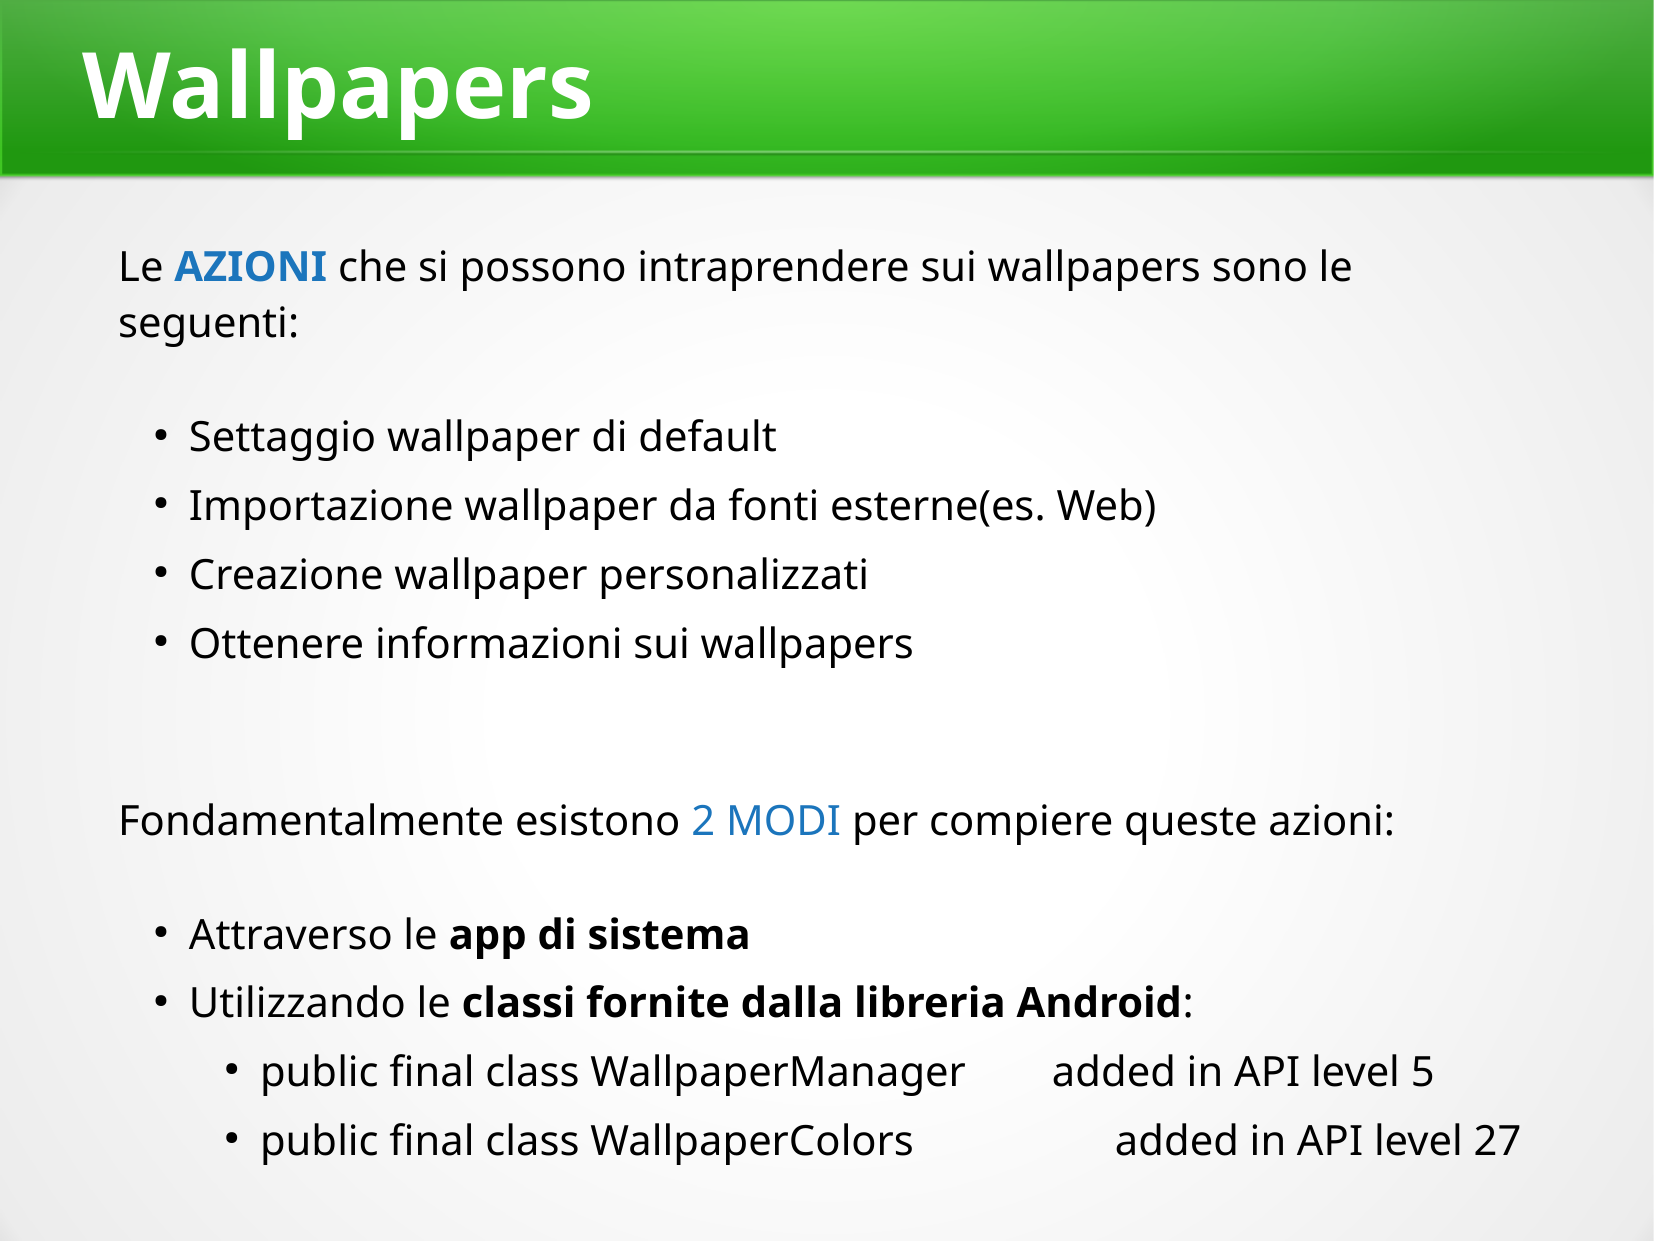

# Wallpapers
Le AZIONI che si possono intraprendere sui wallpapers sono le seguenti:
Settaggio wallpaper di default
Importazione wallpaper da fonti esterne(es. Web)
Creazione wallpaper personalizzati
Ottenere informazioni sui wallpapers
Fondamentalmente esistono 2 MODI per compiere queste azioni:
Attraverso le app di sistema
Utilizzando le classi fornite dalla libreria Android:
public final class WallpaperManager added in API level 5
public final class WallpaperColors 	 added in API level 27